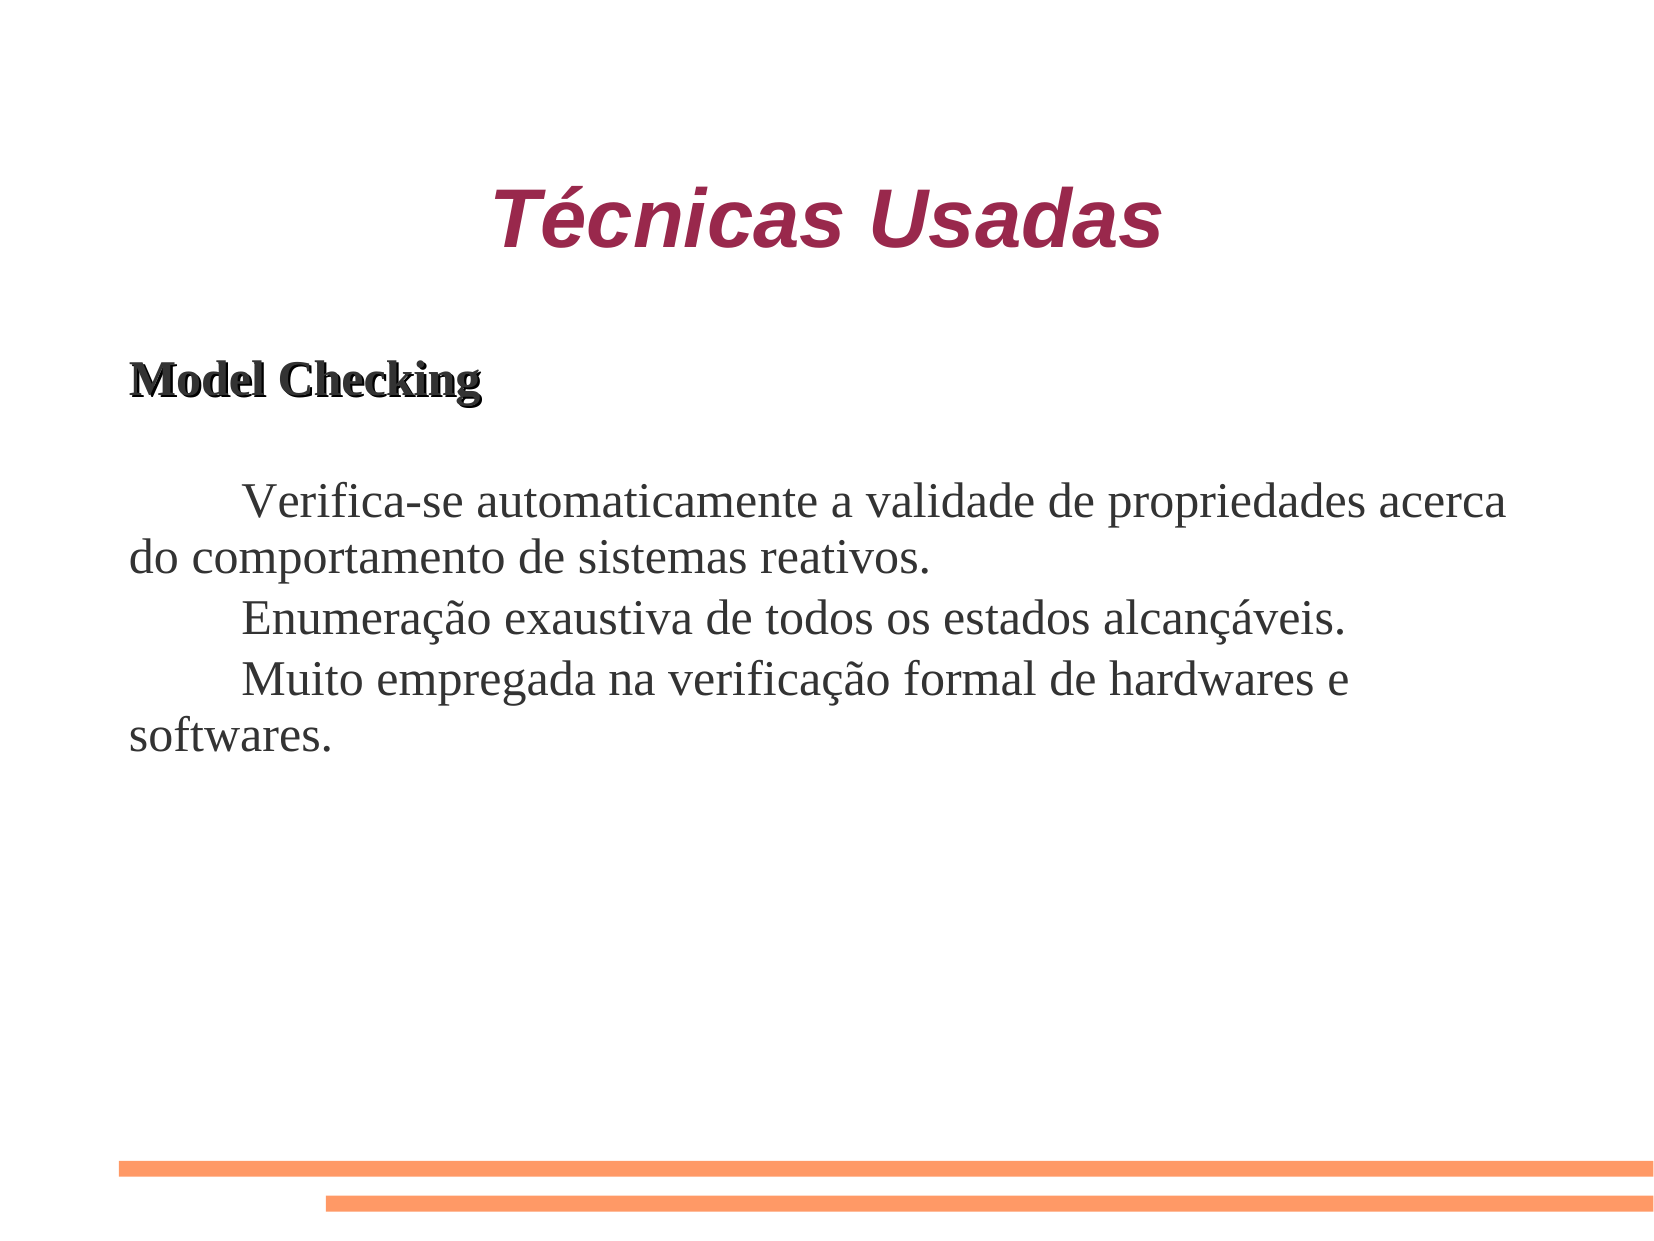

# Técnicas Usadas
Model Checking
 Verifica-se automaticamente a validade de propriedades acerca do comportamento de sistemas reativos.
 Enumeração exaustiva de todos os estados alcançáveis.
 Muito empregada na verificação formal de hardwares e softwares.